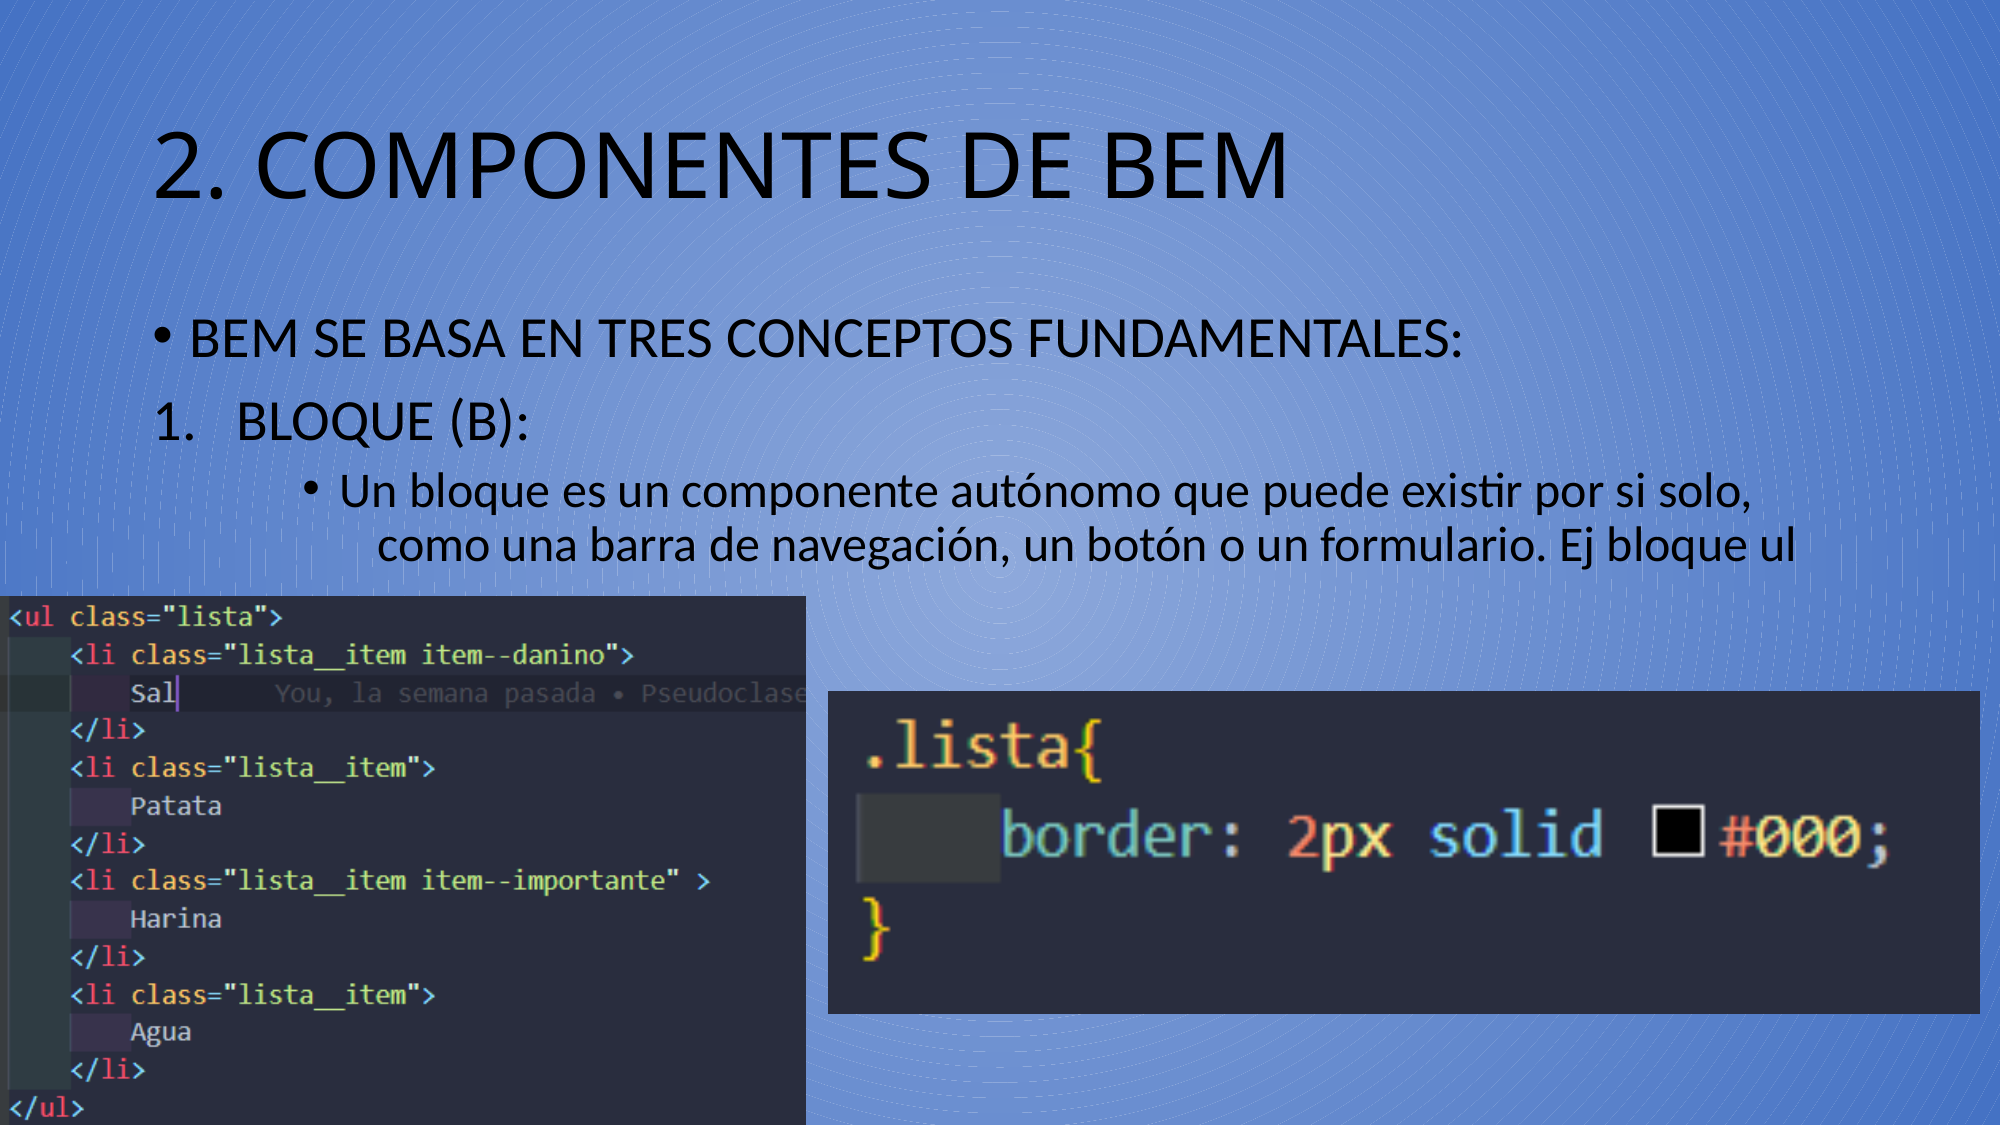

# 2. COMPONENTES DE BEM
BEM SE BASA EN TRES CONCEPTOS FUNDAMENTALES:
BLOQUE (B):
Un bloque es un componente autónomo que puede existir por si solo, como una barra de navegación, un botón o un formulario. Ej bloque ul